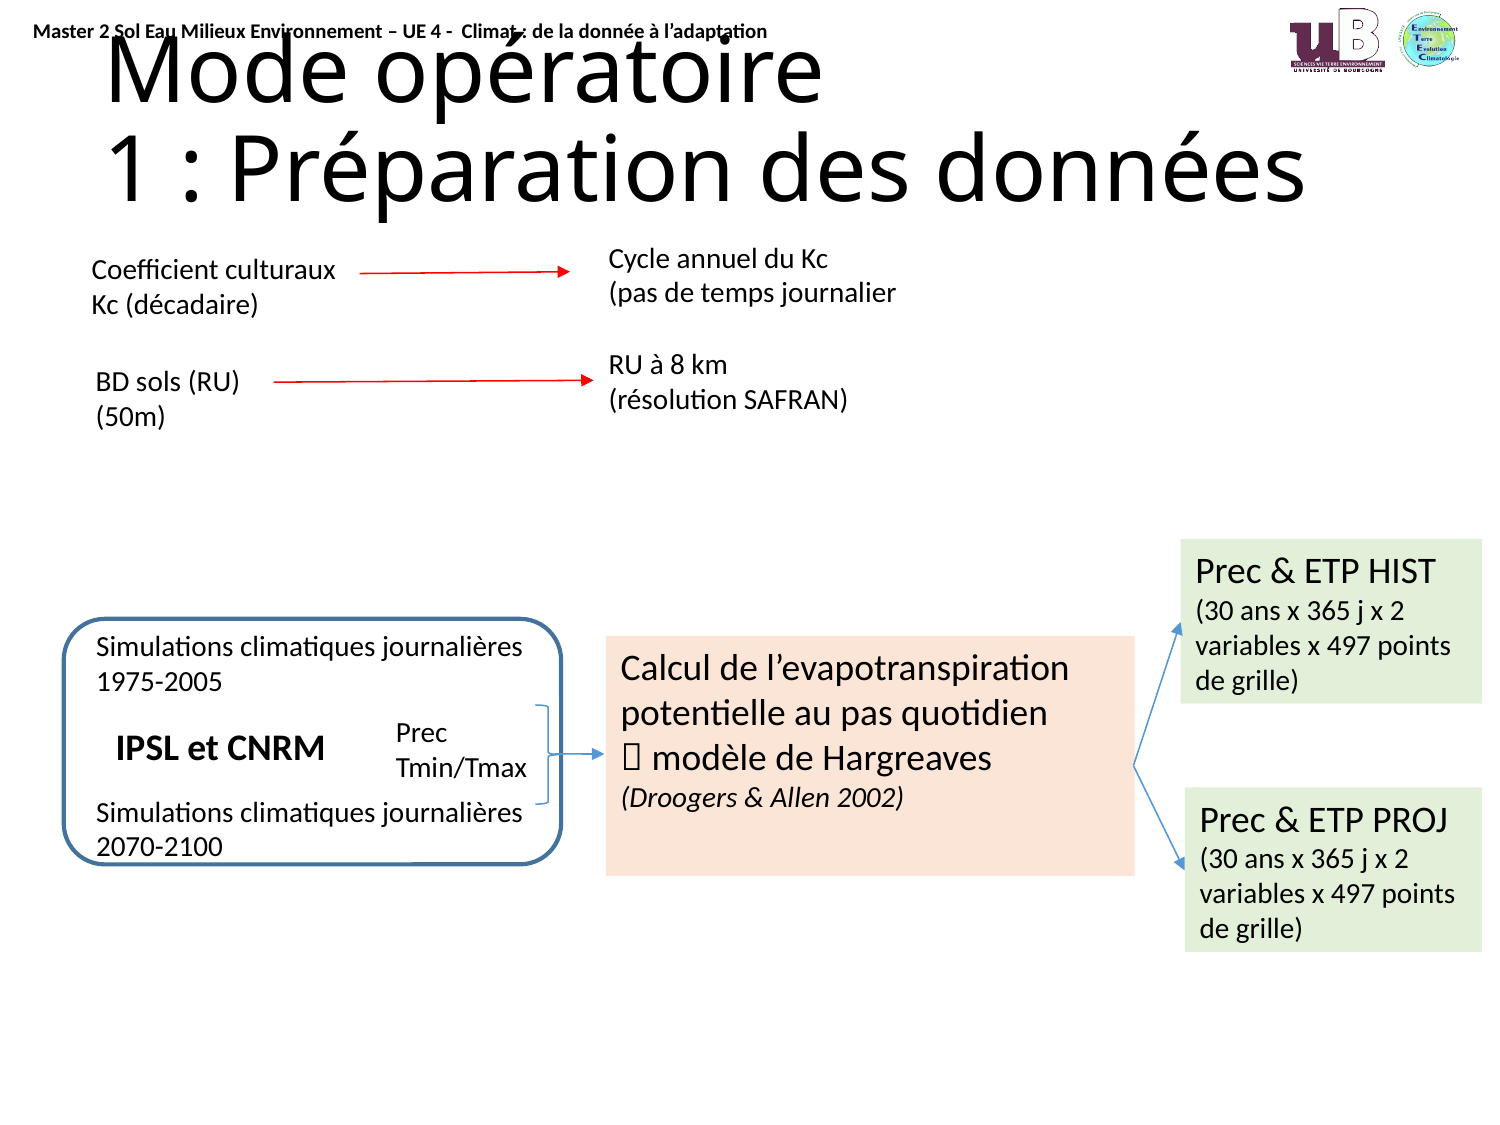

Mode opératoire
1 : Préparation des données
Cycle annuel du Kc
(pas de temps journalier
Coefficient culturaux
Kc (décadaire)
RU à 8 km
(résolution SAFRAN)
BD sols (RU)
(50m)
Prec & ETP HIST
(30 ans x 365 j x 2 variables x 497 points de grille)
Simulations climatiques journalières 1975-2005
Calcul de l’evapotranspiration potentielle au pas quotidien
 modèle de Hargreaves
(Droogers & Allen 2002)
Prec
Tmin/Tmax
IPSL et CNRM
Simulations climatiques journalières 2070-2100
Prec & ETP PROJ
(30 ans x 365 j x 2 variables x 497 points de grille)